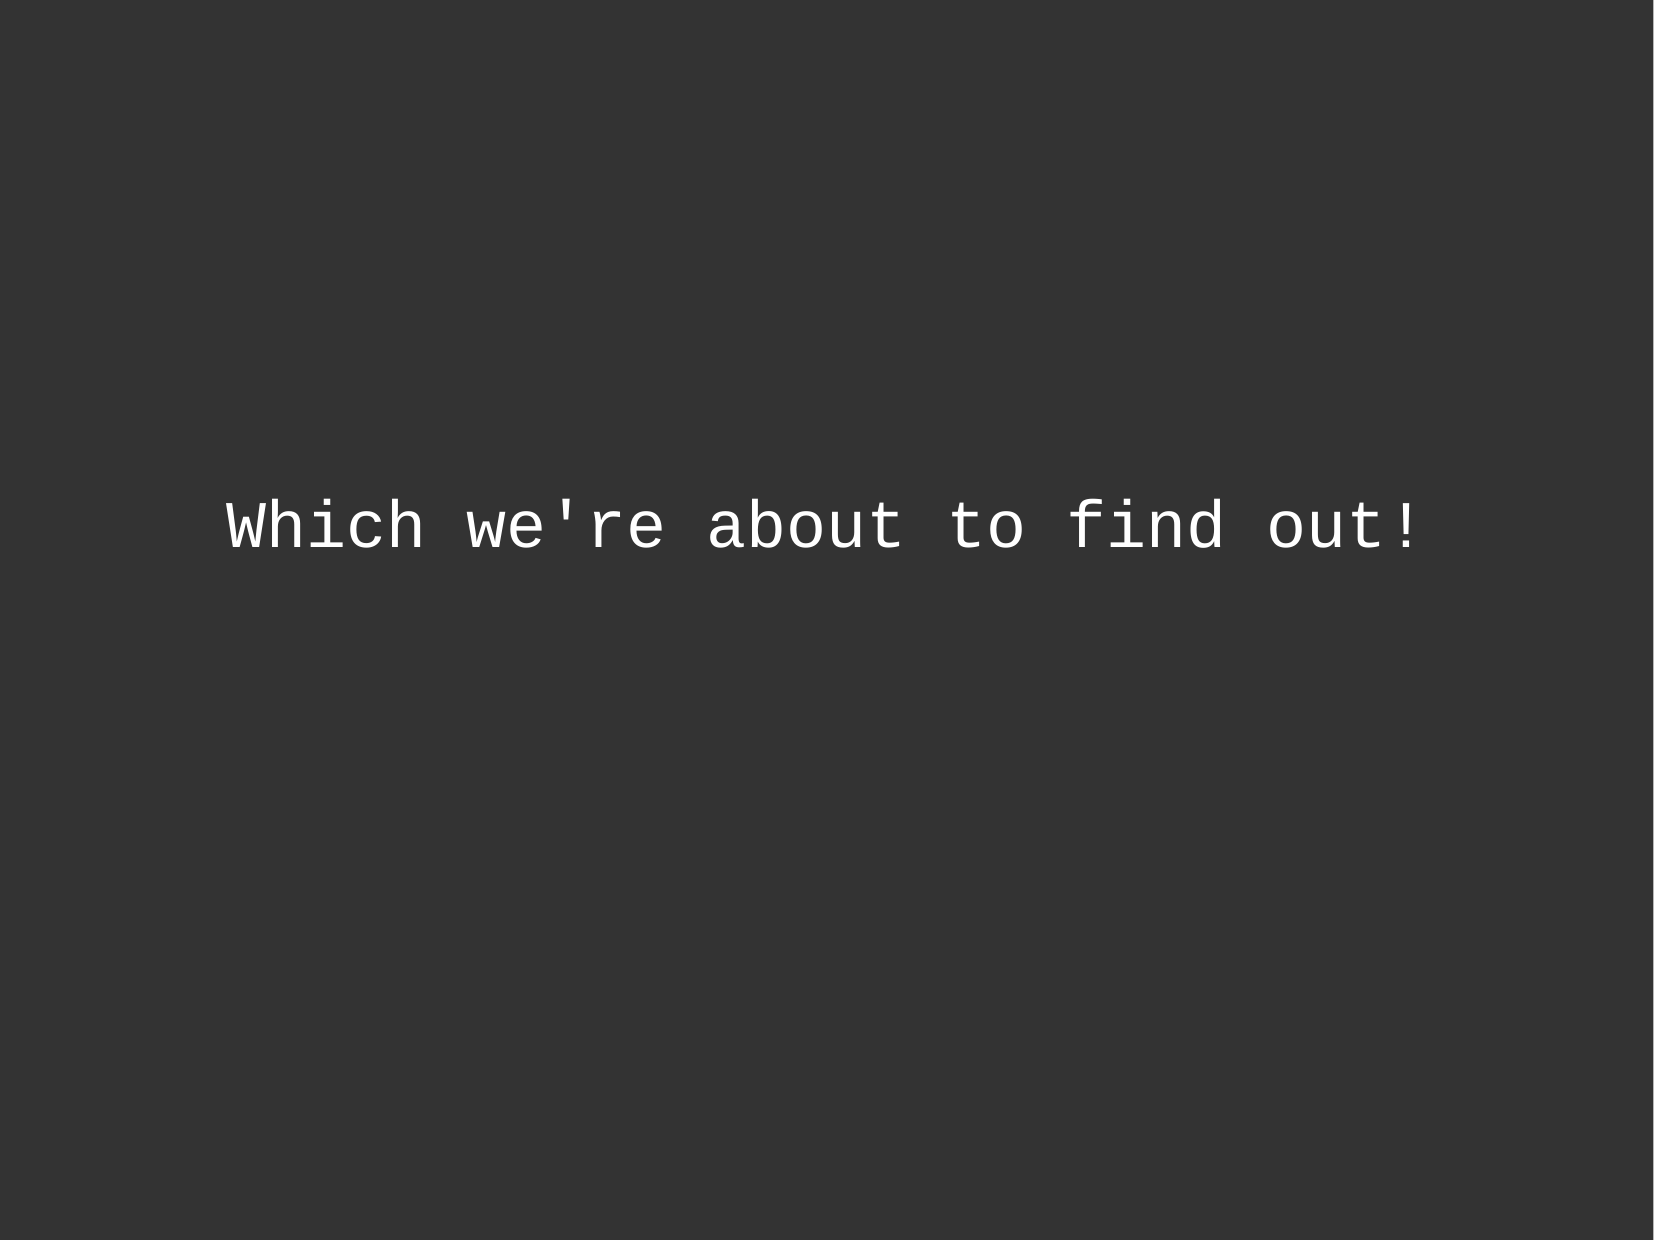

# Which we're about to find out!